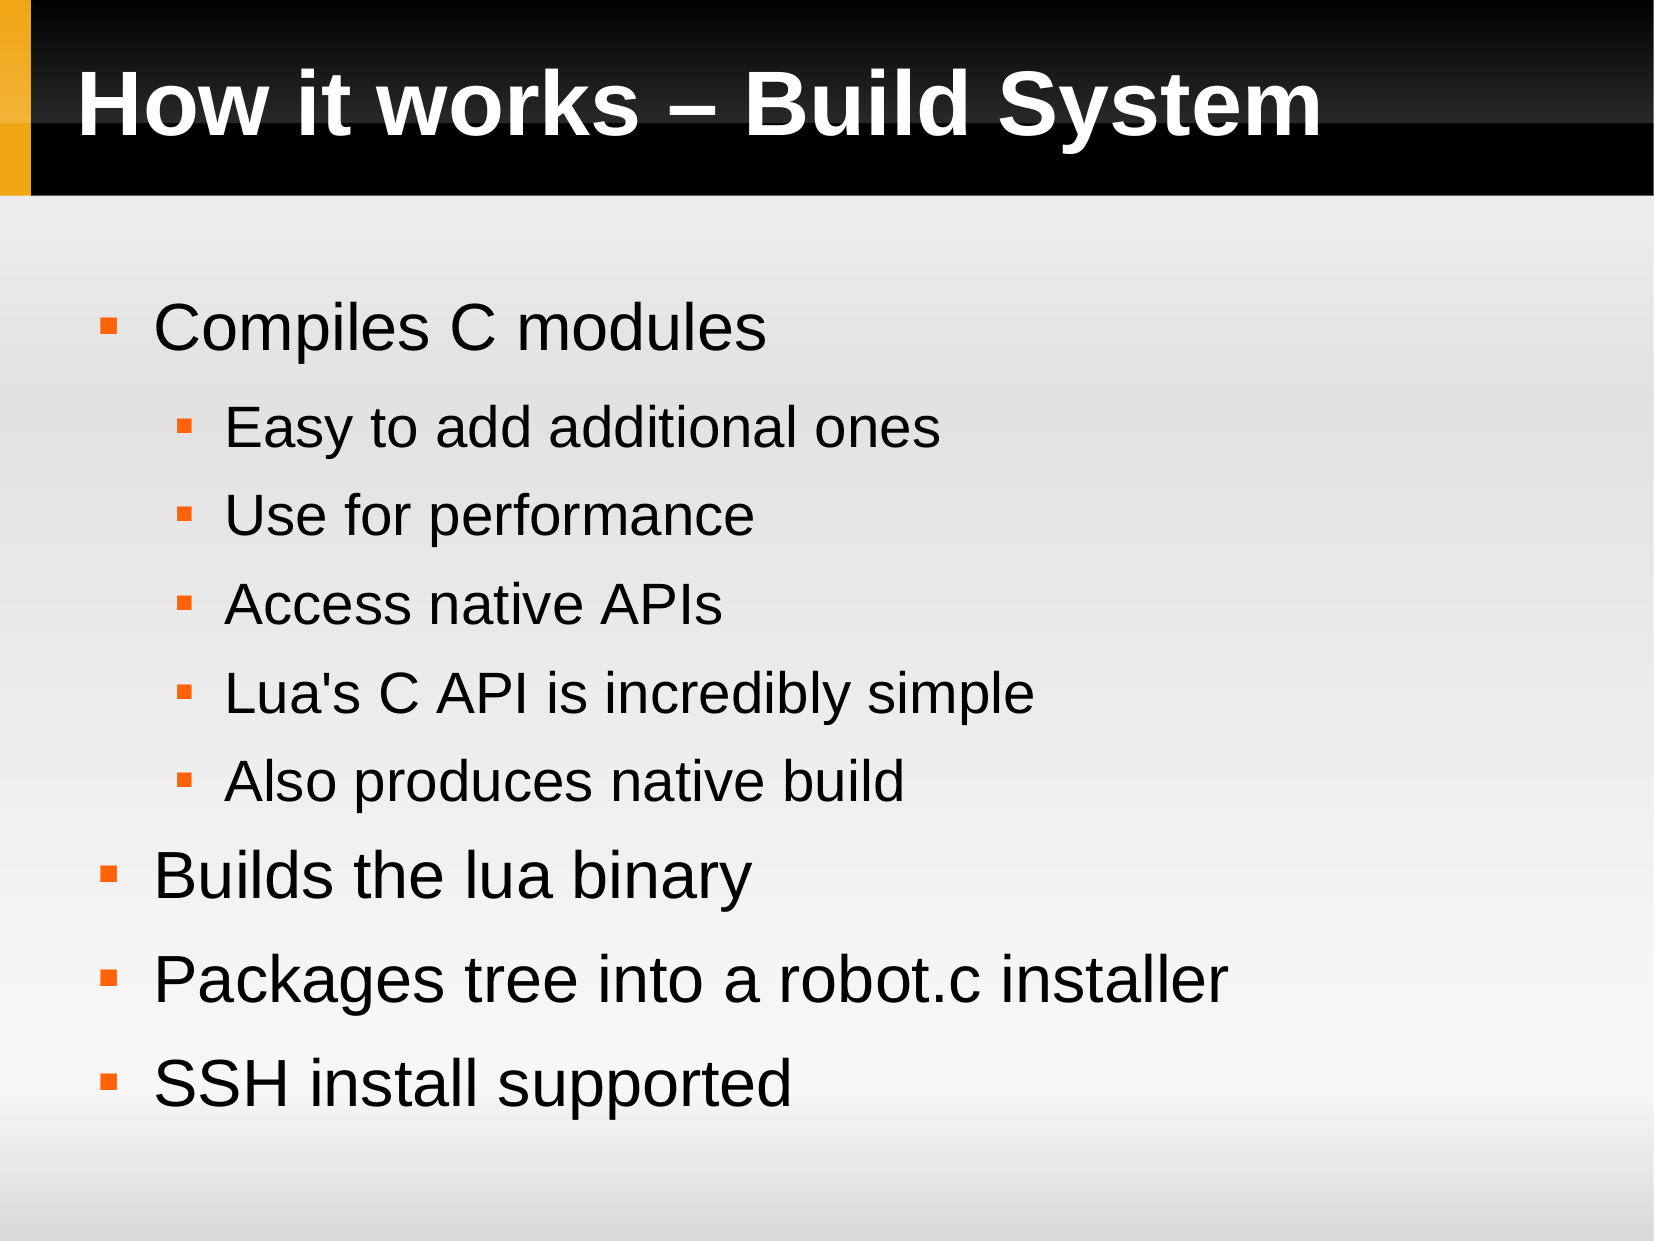

# How it works – Build System
Compiles C modules
Easy to add additional ones
Use for performance
Access native APIs
Lua's C API is incredibly simple
Also produces native build
Builds the lua binary
Packages tree into a robot.c installer
SSH install supported